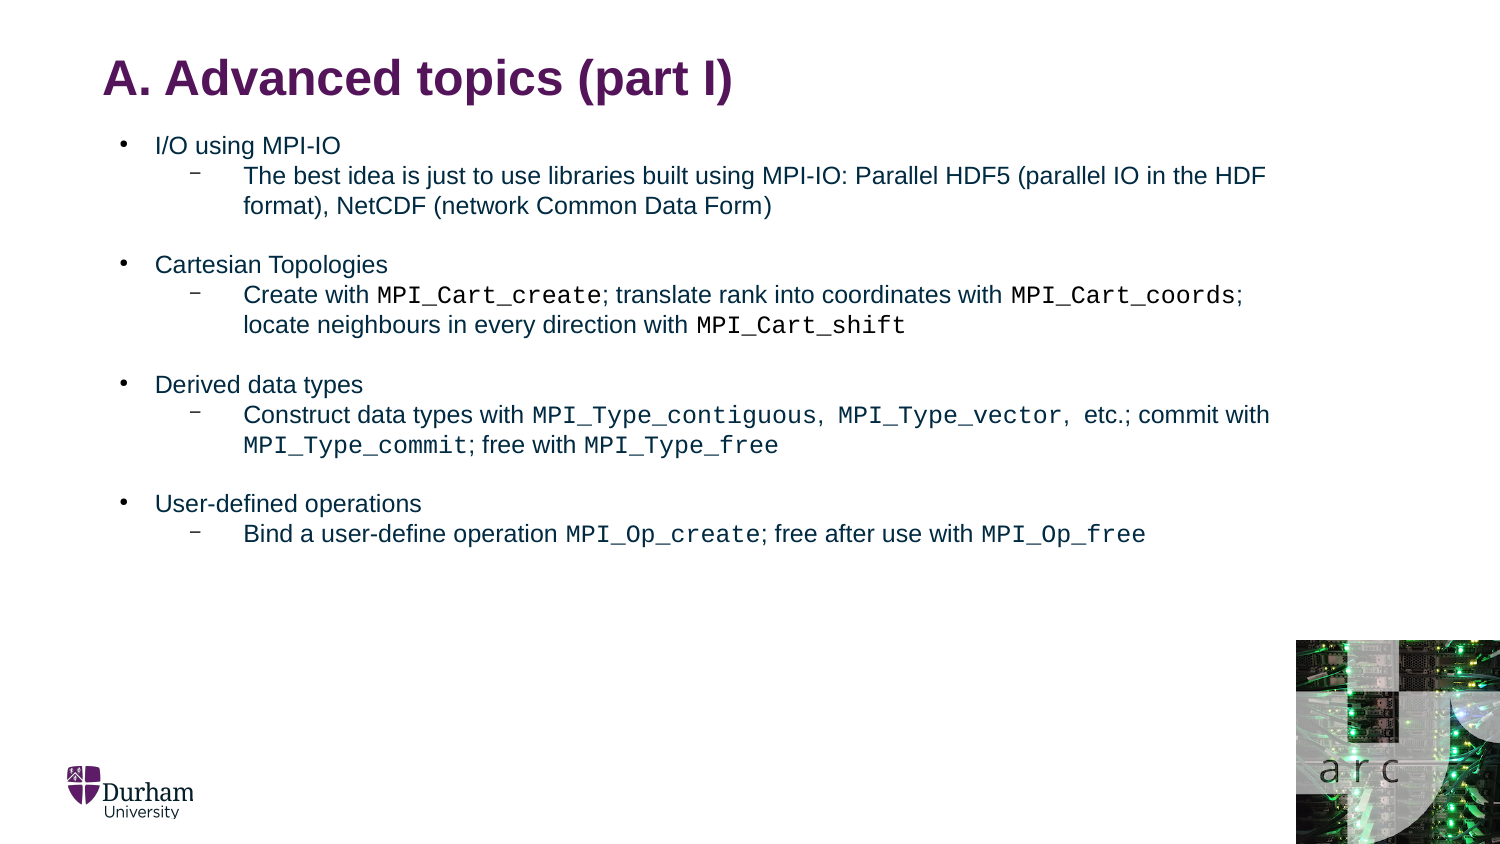

# A. Advanced topics (part I)
I/O using MPI-IO
The best idea is just to use libraries built using MPI-IO: Parallel HDF5 (parallel IO in the HDF format), NetCDF (network Common Data Form)
Cartesian Topologies
Create with MPI_Cart_create; translate rank into coordinates with MPI_Cart_coords; locate neighbours in every direction with MPI_Cart_shift
Derived data types
Construct data types with MPI_Type_contiguous, MPI_Type_vector, etc.; commit with MPI_Type_commit; free with MPI_Type_free
User-defined operations
Bind a user-define operation MPI_Op_create; free after use with MPI_Op_free